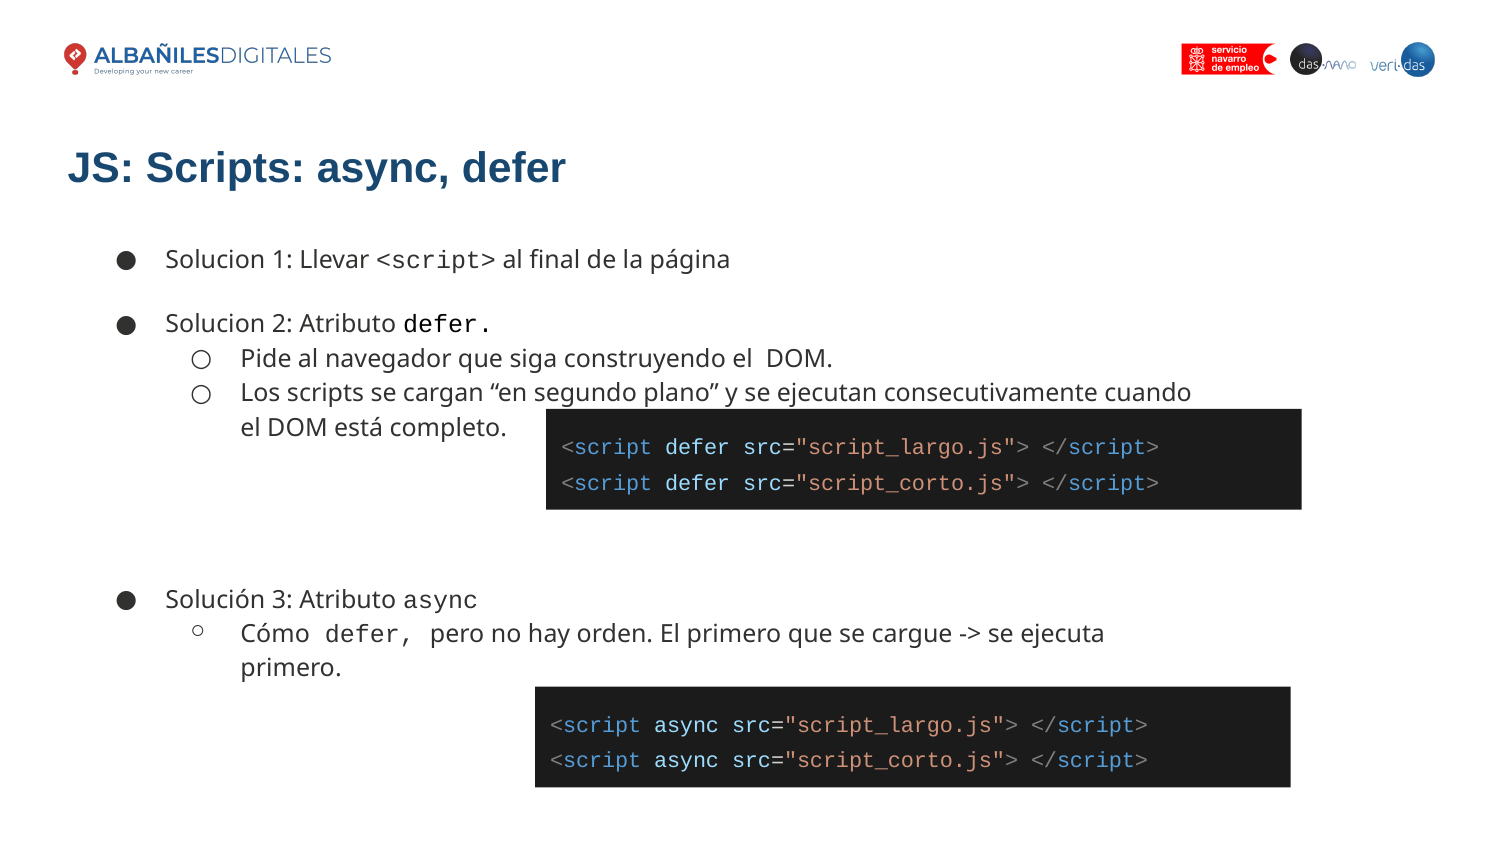

JS: Scripts: async, defer
Solucion 1: Llevar <script> al final de la página
Solucion 2: Atributo defer.
Pide al navegador que siga construyendo el DOM.
Los scripts se cargan “en segundo plano” y se ejecutan consecutivamente cuando el DOM está completo.
Solución 3: Atributo async
Cómo defer, pero no hay orden. El primero que se cargue -> se ejecuta primero.
<script defer src="script_largo.js"> </script>
<script defer src="script_corto.js"> </script>
<script async src="script_largo.js"> </script>
<script async src="script_corto.js"> </script>